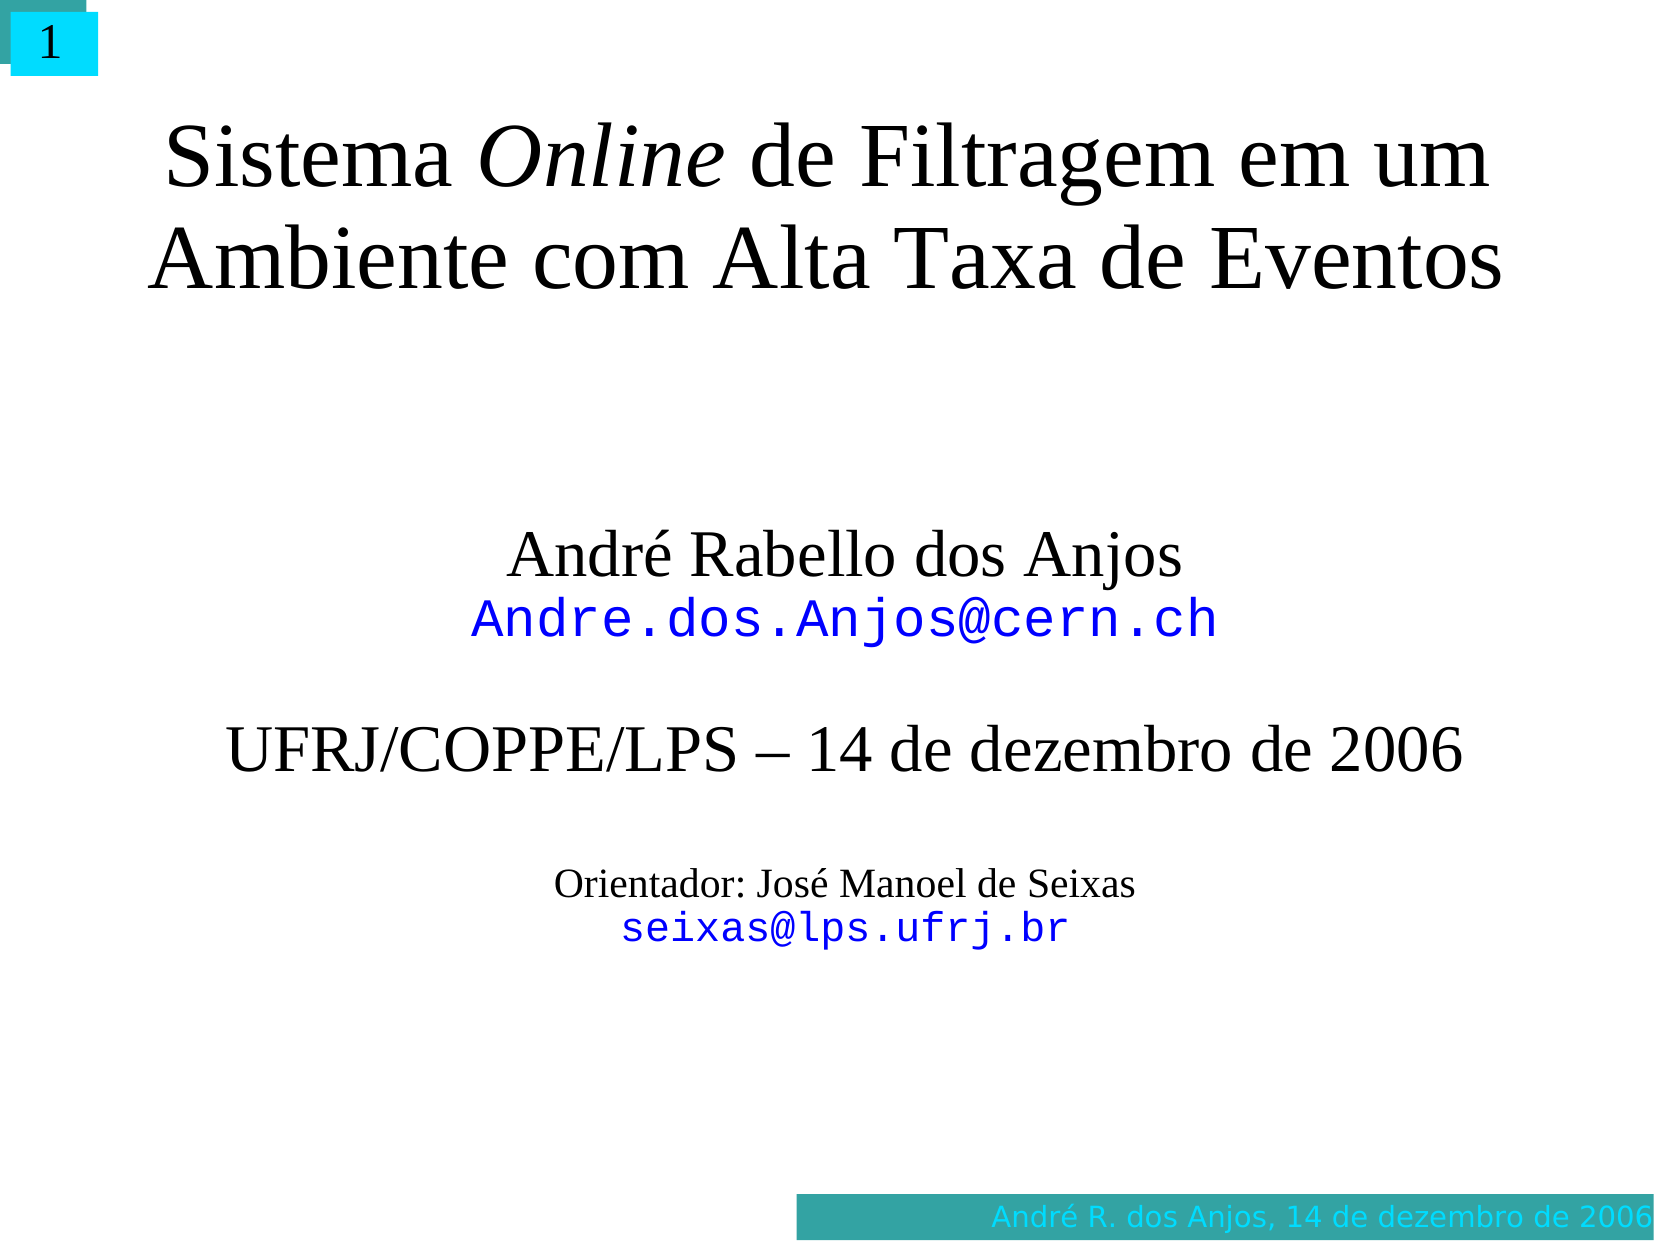

# Sistema Online de Filtragem em um Ambiente com Alta Taxa de Eventos
André Rabello dos Anjos
Andre.dos.Anjos@cern.ch
UFRJ/COPPE/LPS – 14 de dezembro de 2006
Orientador: José Manoel de Seixas
seixas@lps.ufrj.br